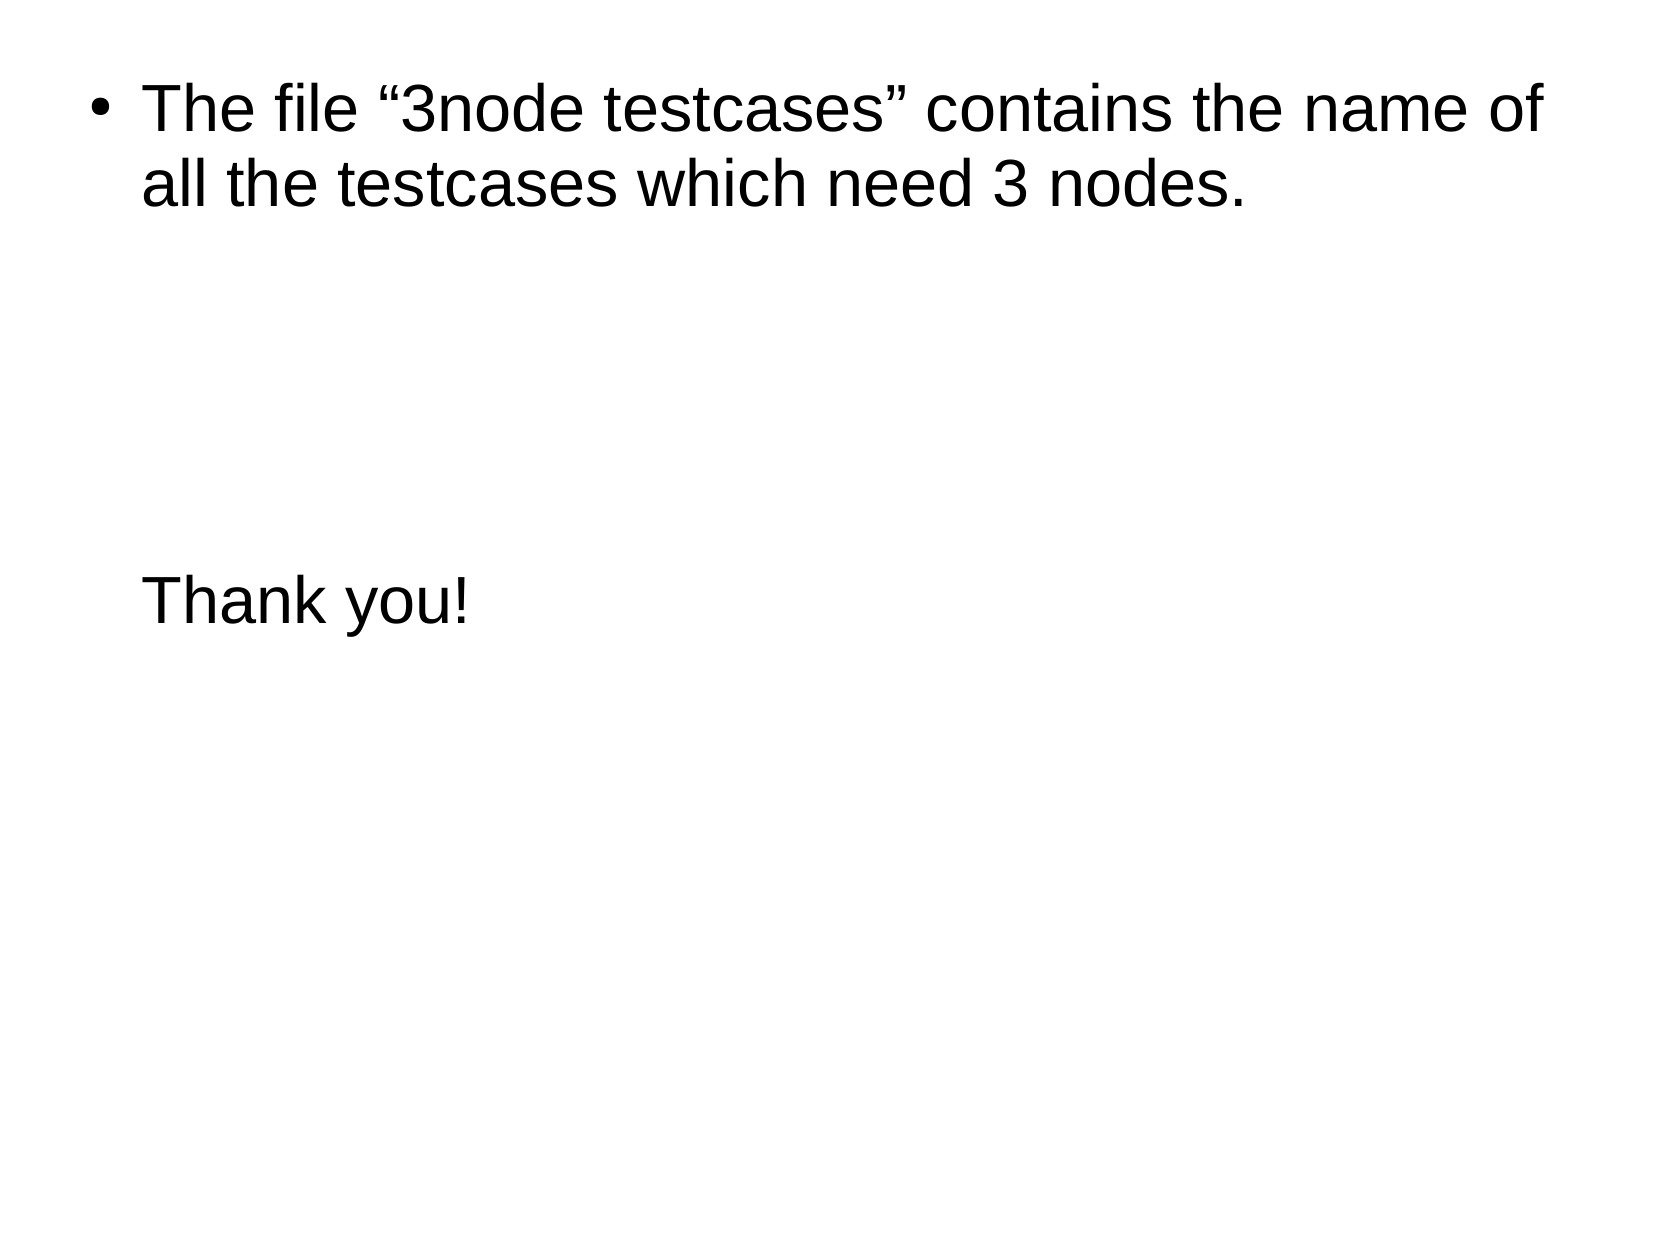

# The file “3node testcases” contains the name of all the testcases which need 3 nodes.
Thank you!